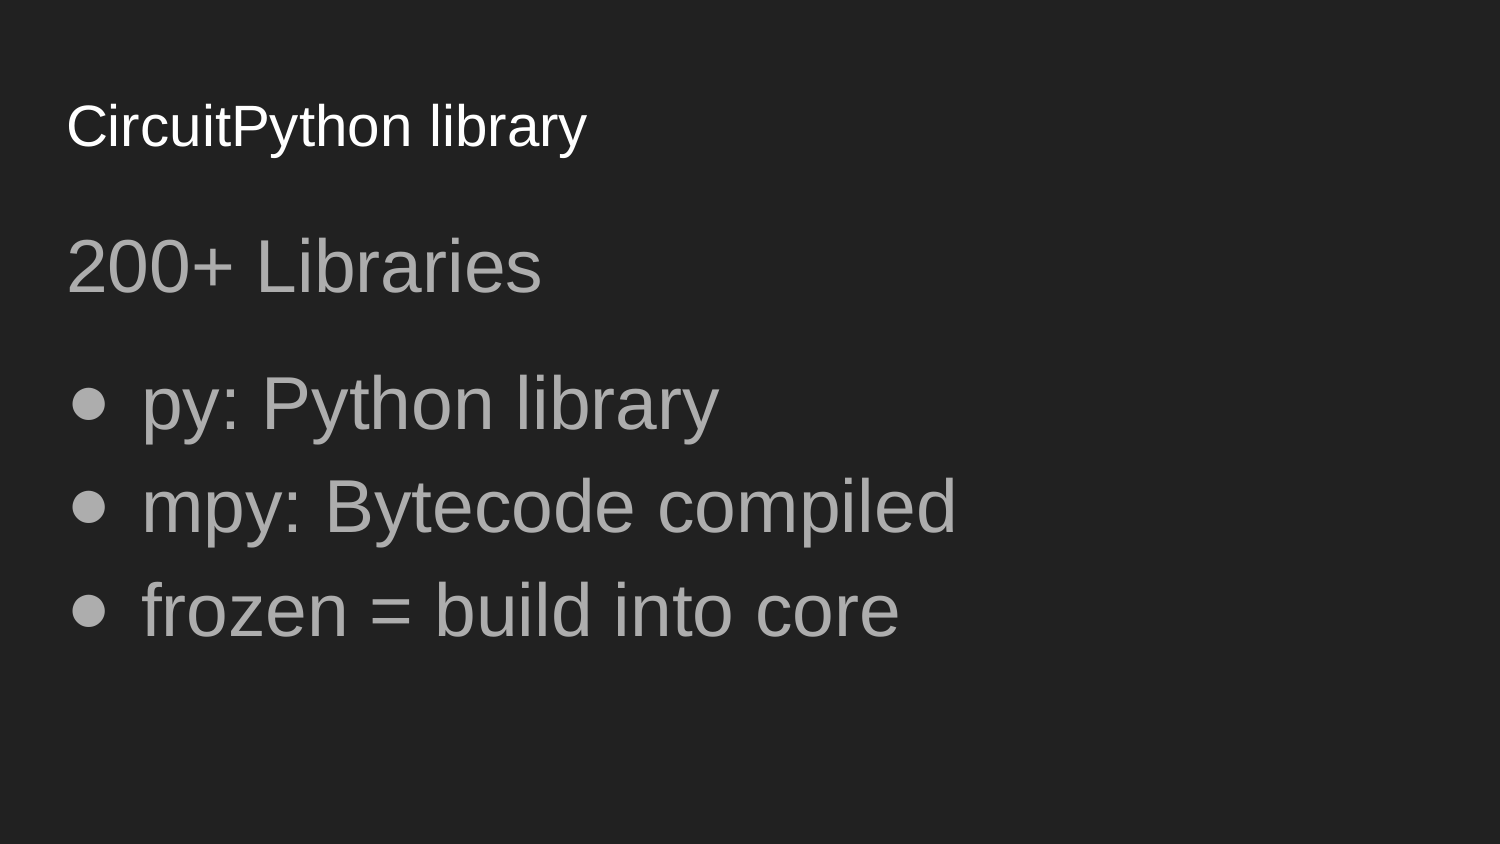

# CircuitPython library
200+ Libraries
py: Python library
mpy: Bytecode compiled
frozen = build into core